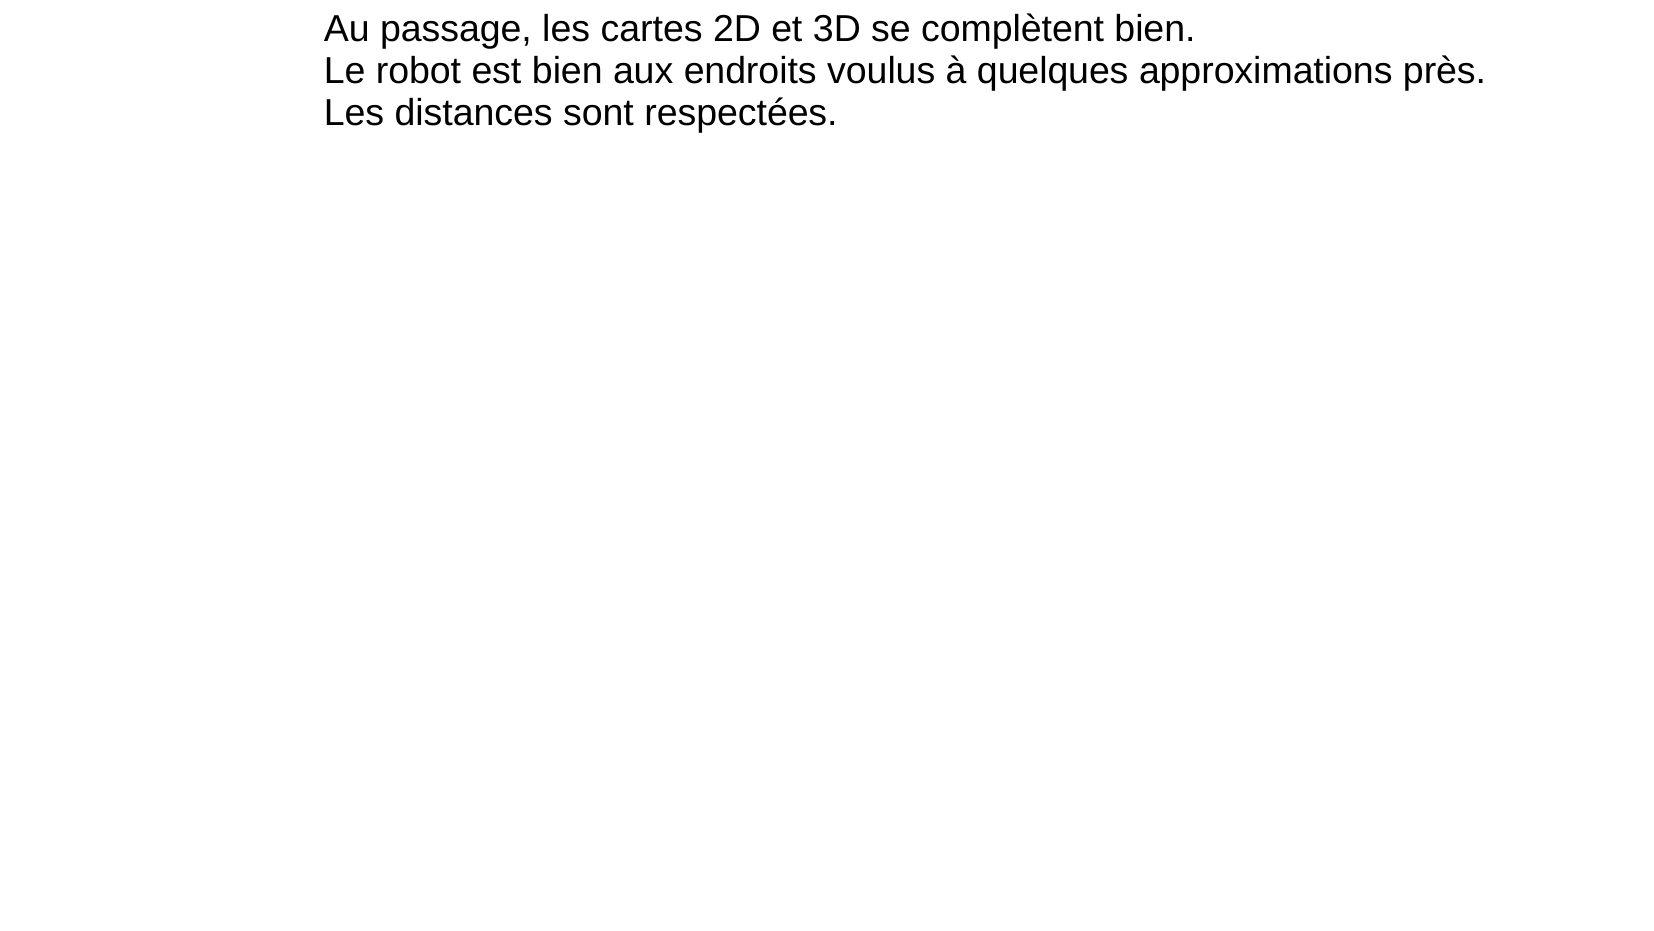

Au passage, les cartes 2D et 3D se complètent bien.
Le robot est bien aux endroits voulus à quelques approximations près.
Les distances sont respectées.